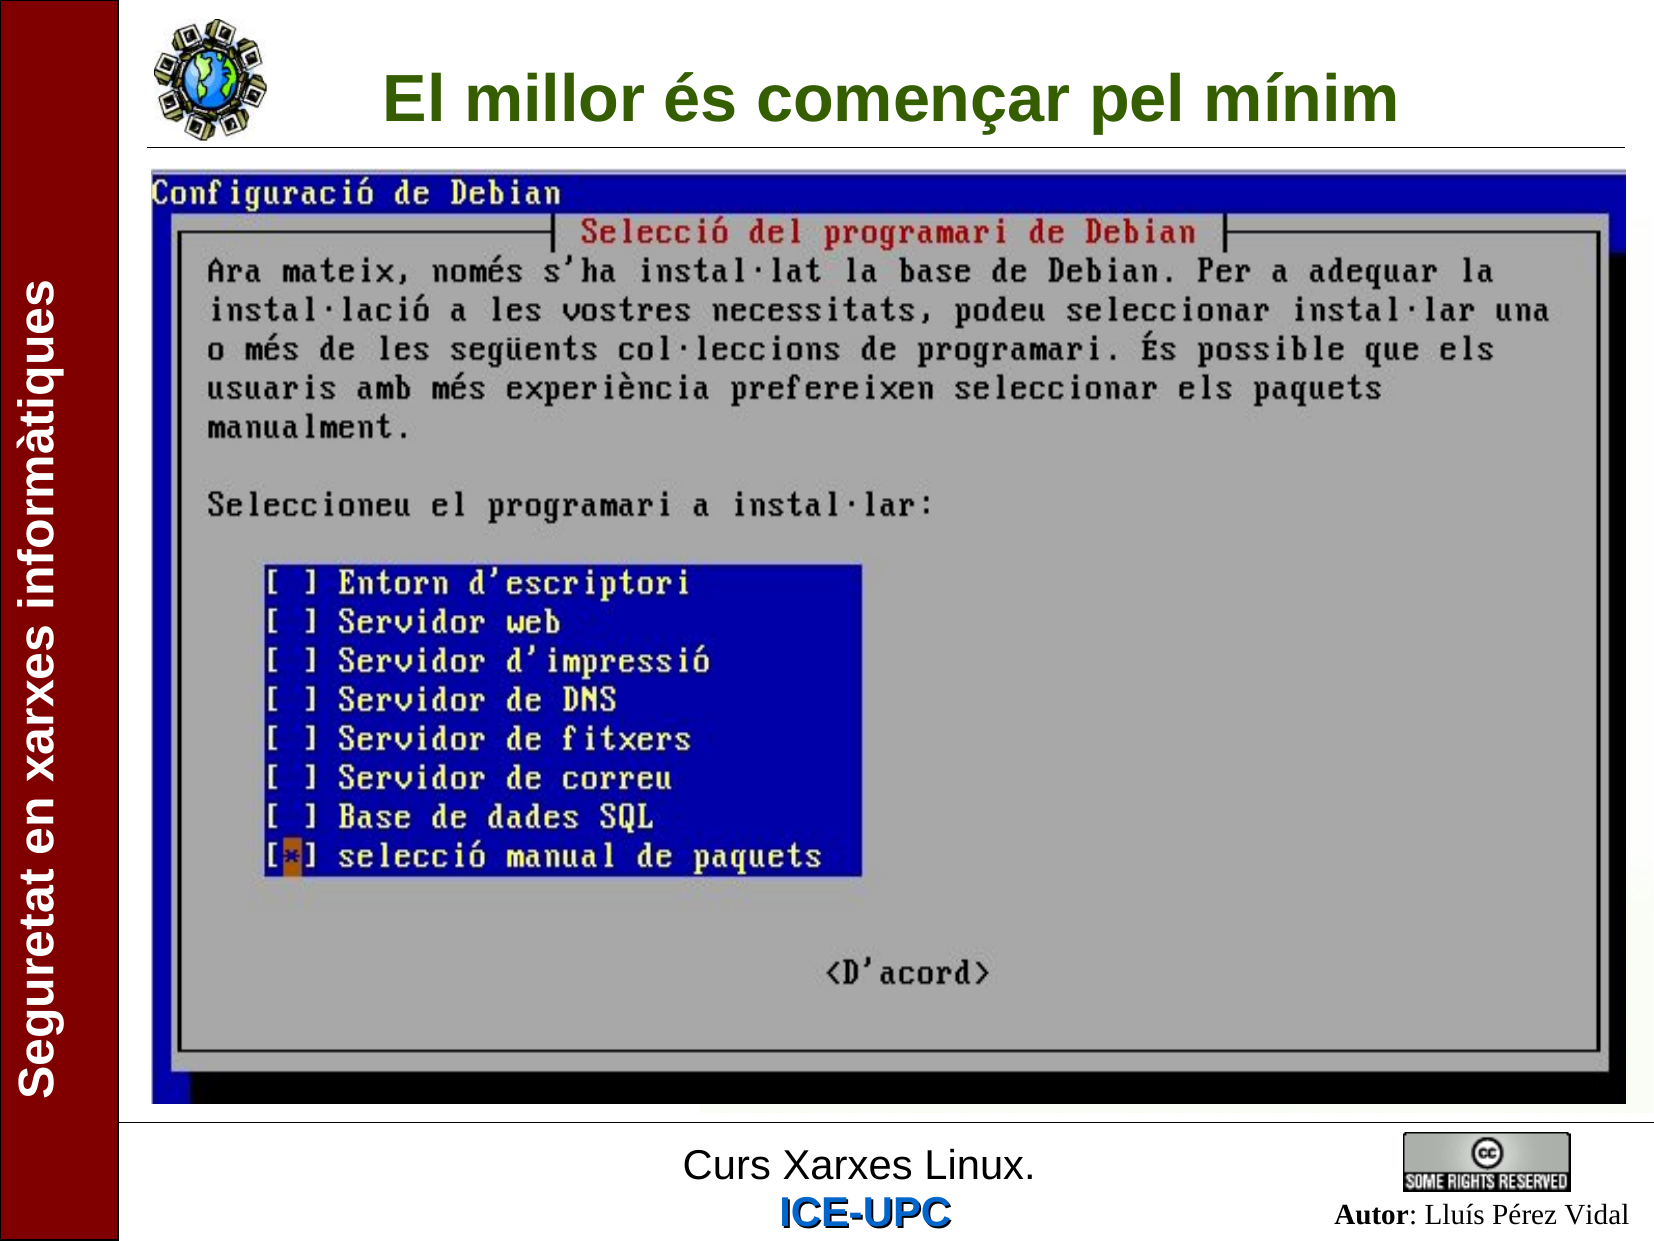

# El millor és començar pel mínim
 Croquis d'arquitectura mostrant les 3 zones